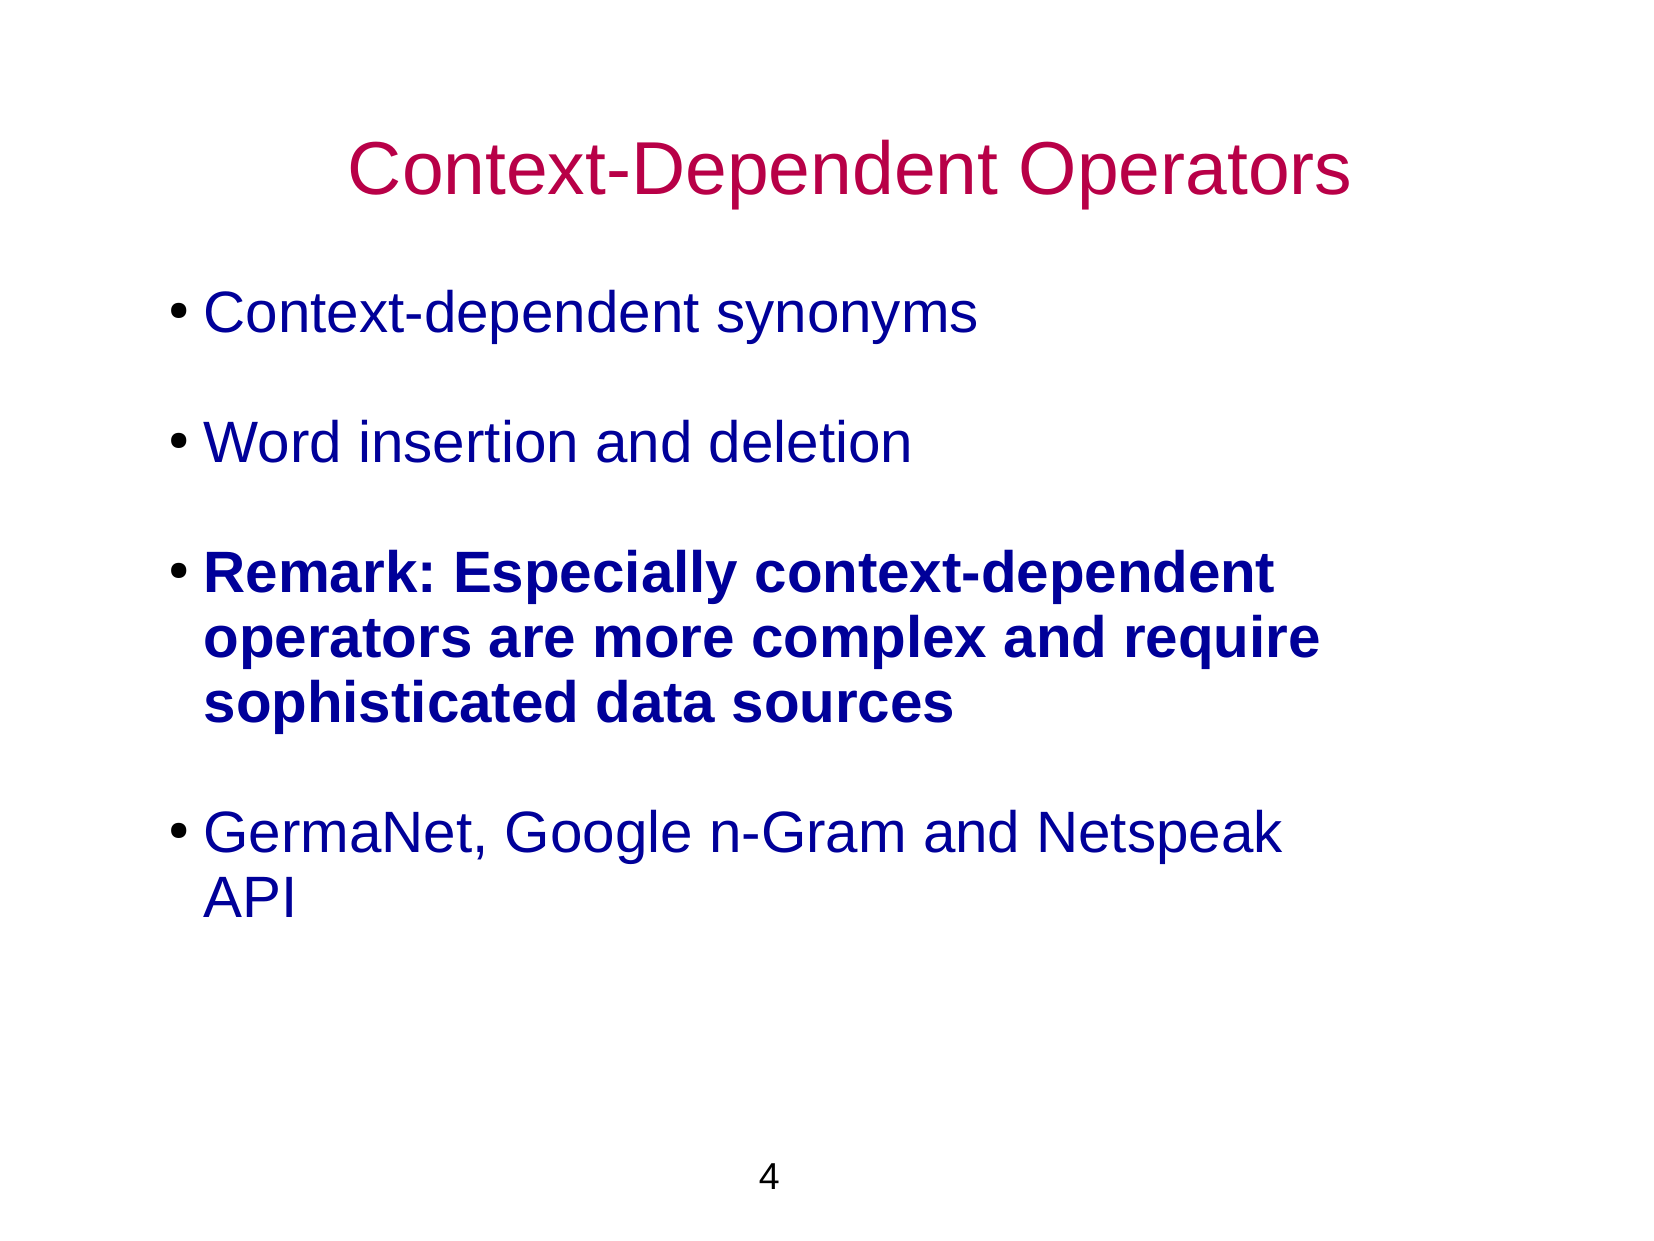

# Context-Dependent Operators
Context-dependent synonyms
Word insertion and deletion
Remark: Especially context-dependent operators are more complex and require sophisticated data sources
GermaNet, Google n-Gram and Netspeak API
4